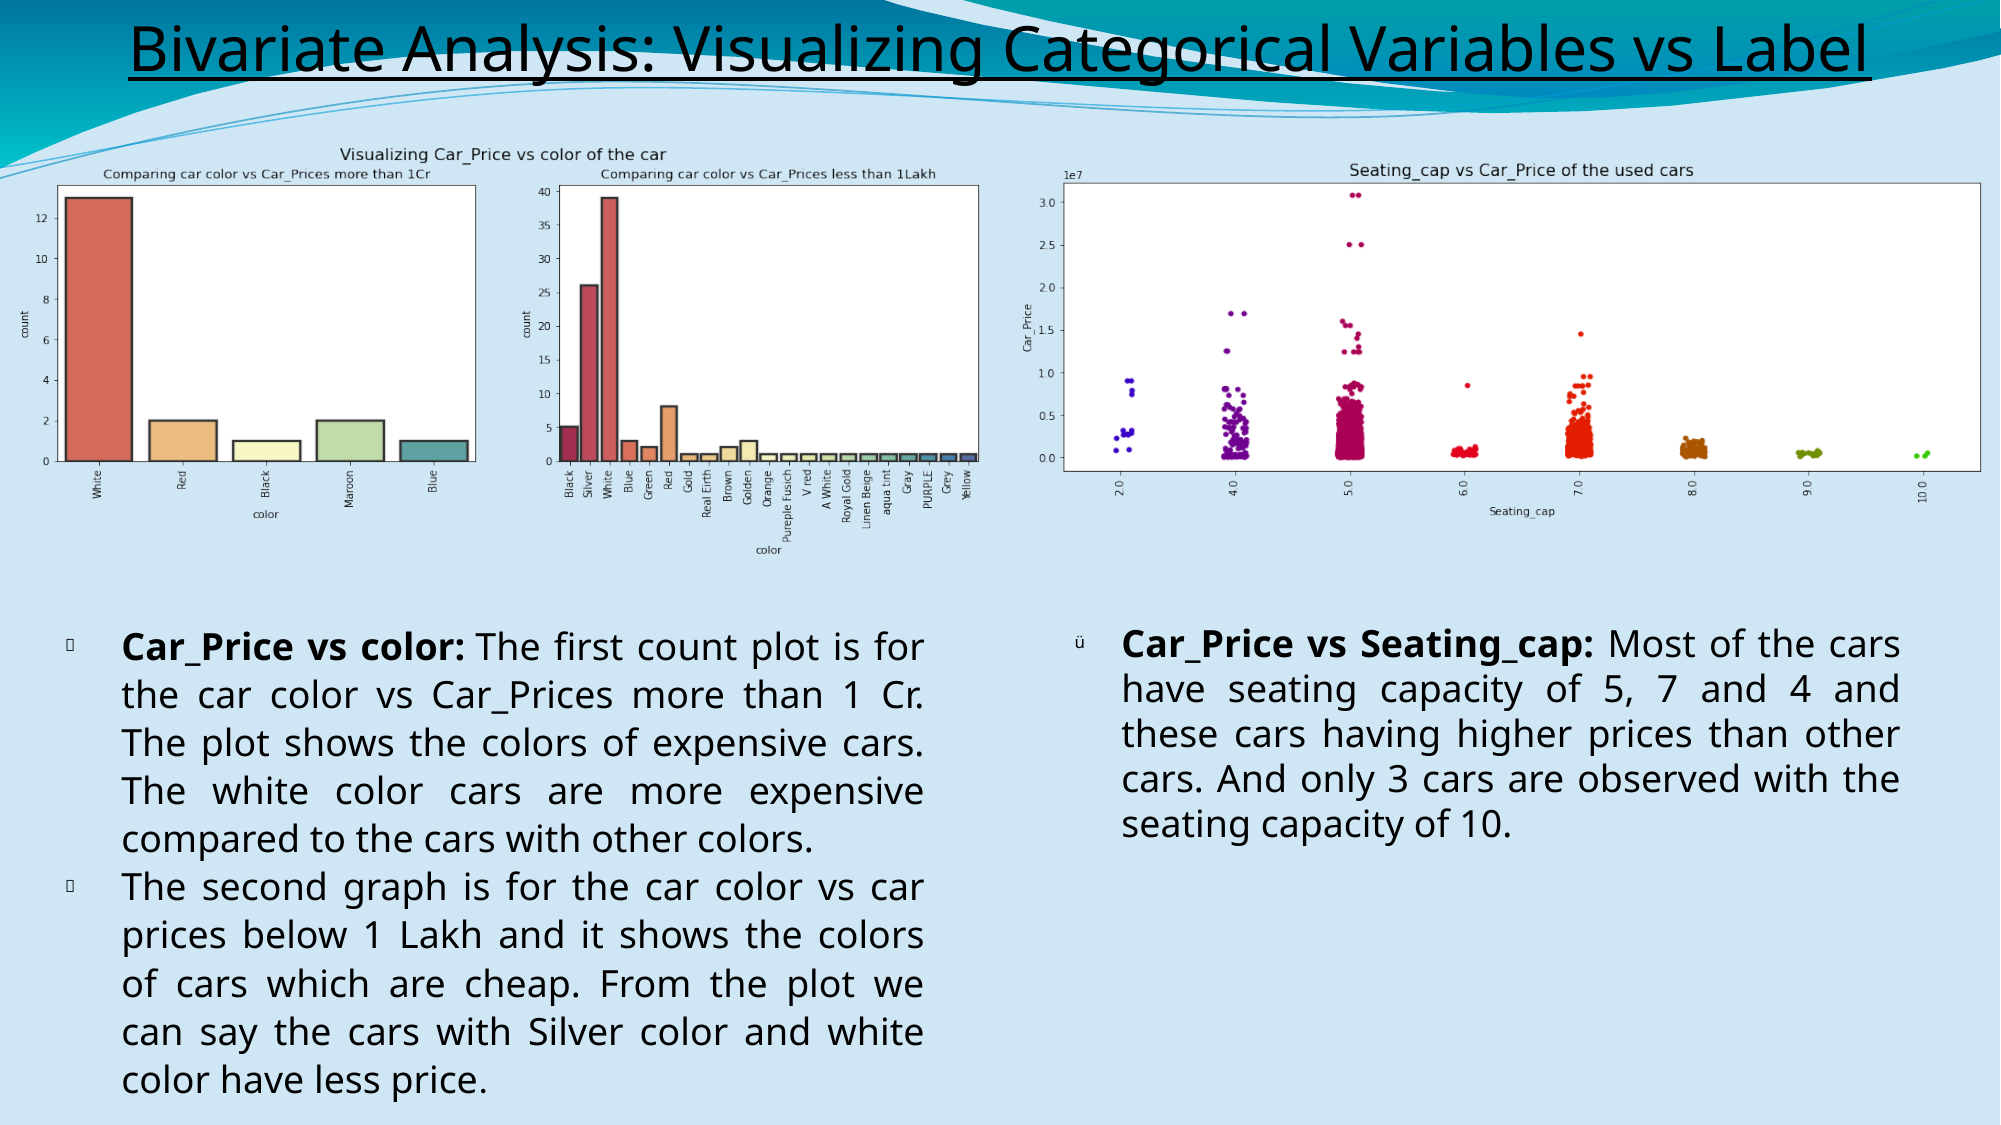

Bivariate Analysis: Visualizing Categorical Variables vs Label
Car_Price vs color: The first count plot is for the car color vs Car_Prices more than 1 Cr. The plot shows the colors of expensive cars. The white color cars are more expensive compared to the cars with other colors.
The second graph is for the car color vs car prices below 1 Lakh and it shows the colors of cars which are cheap. From the plot we can say the cars with Silver color and white color have less price.
Car_Price vs Seating_cap: Most of the cars have seating capacity of 5, 7 and 4 and these cars having higher prices than other cars. And only 3 cars are observed with the seating capacity of 10.